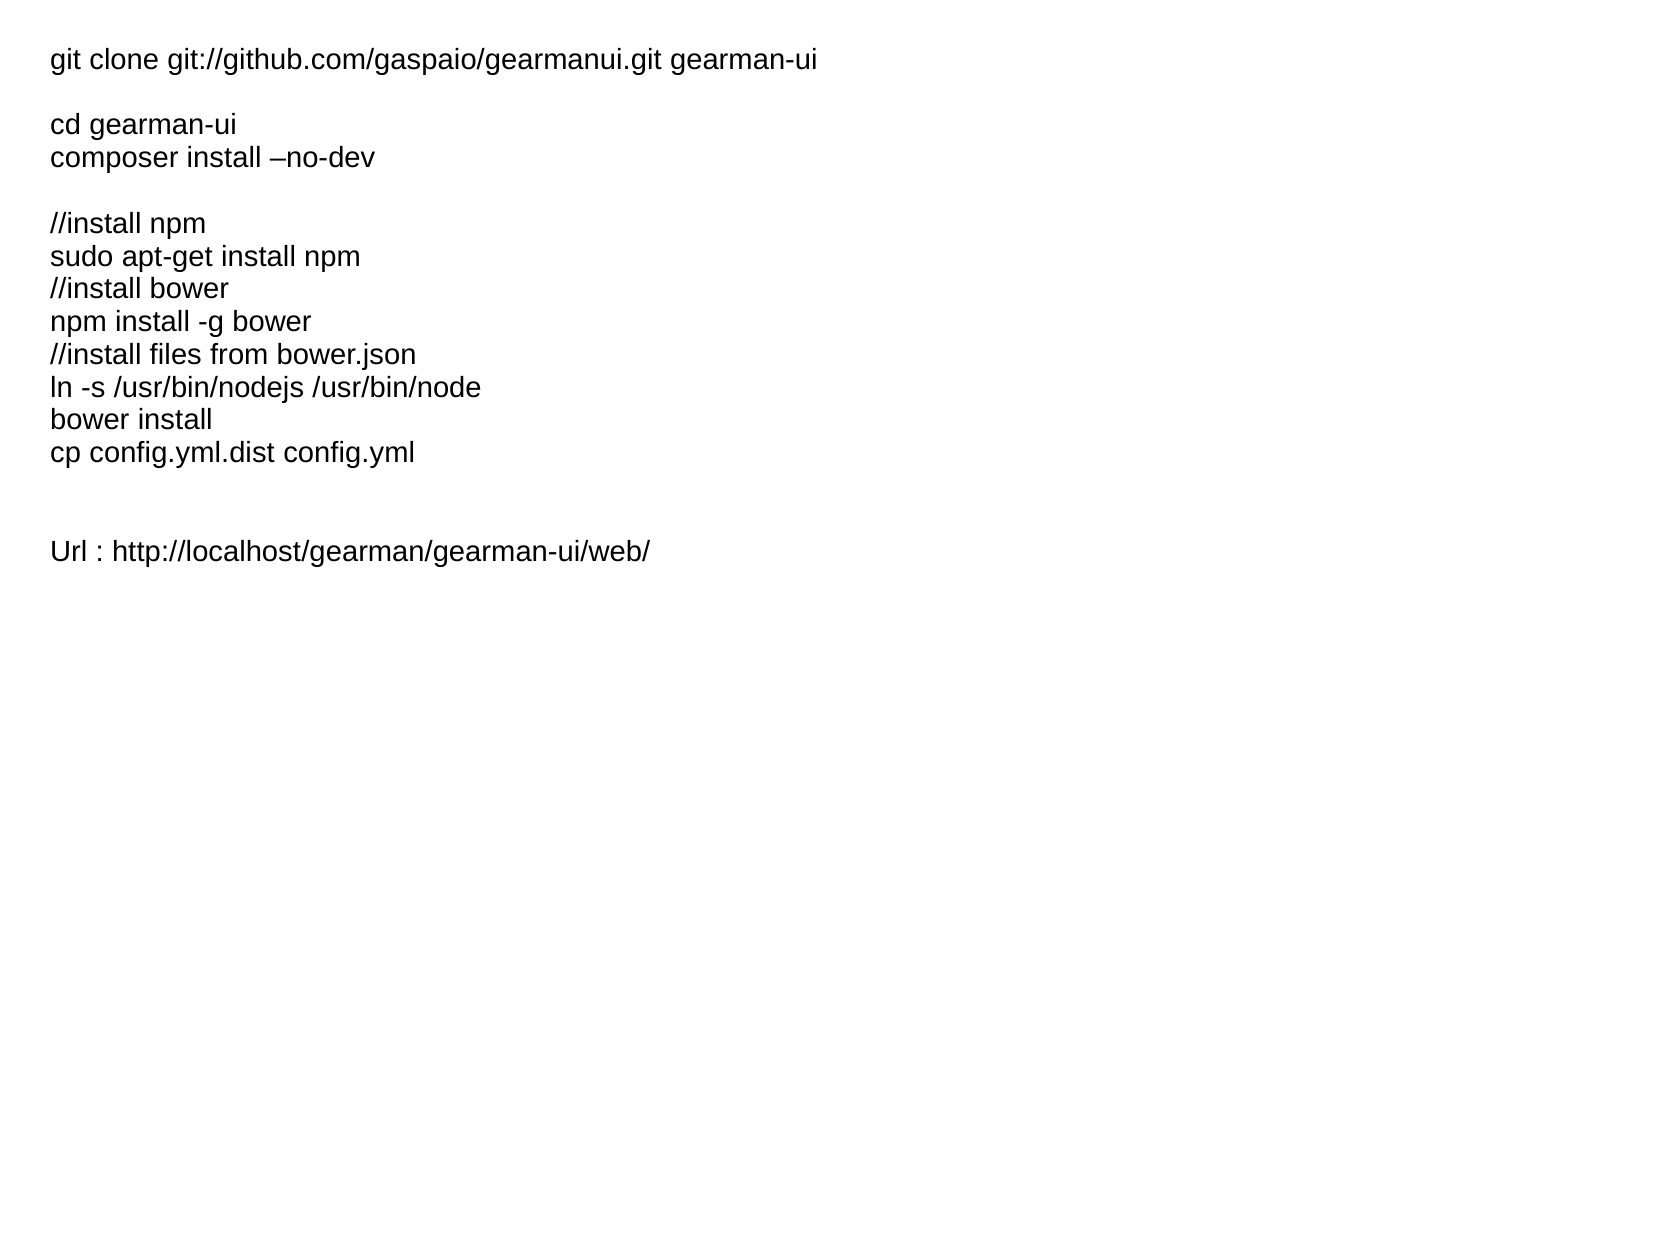

git clone git://github.com/gaspaio/gearmanui.git gearman-ui
cd gearman-ui
composer install –no-dev
//install npm
sudo apt-get install npm
//install bower
npm install -g bower
//install files from bower.json
ln -s /usr/bin/nodejs /usr/bin/node
bower install
cp config.yml.dist config.yml
Url : http://localhost/gearman/gearman-ui/web/